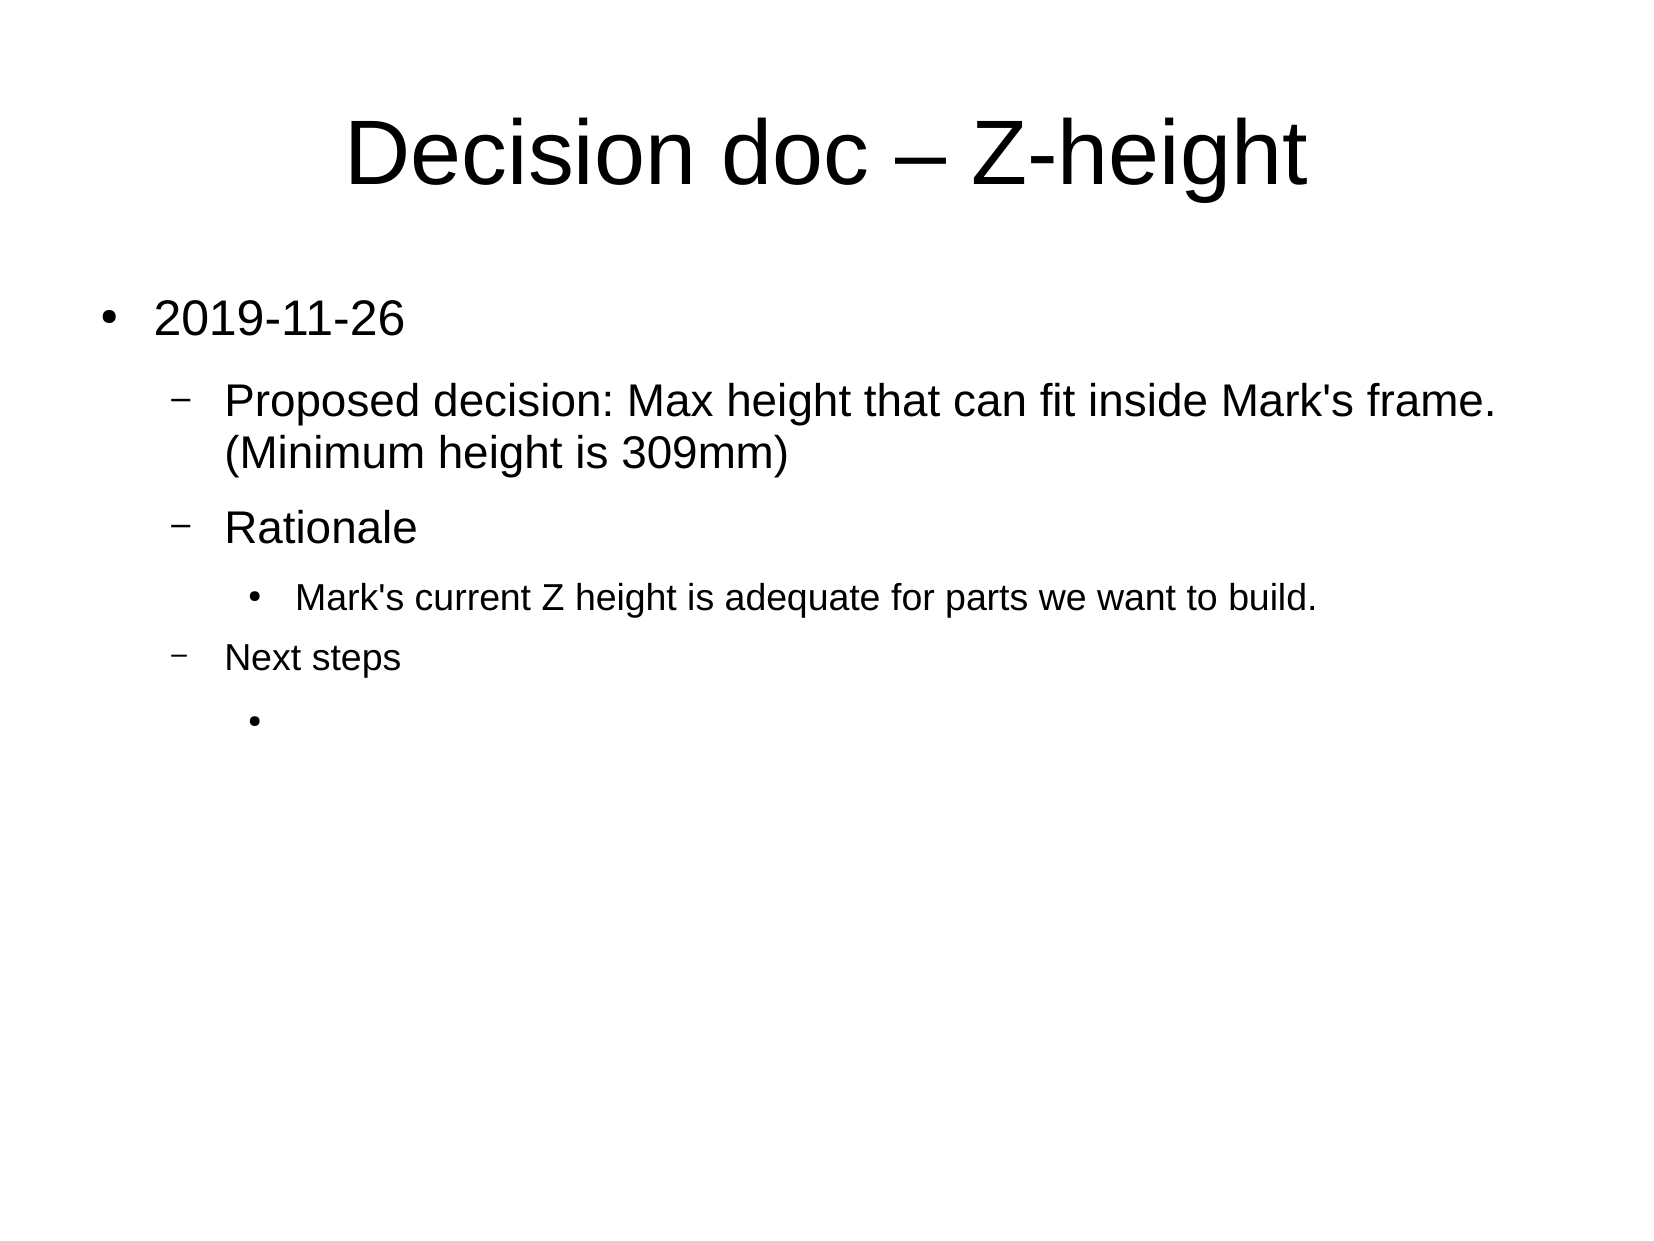

# Decision doc – Z-height
2019-11-26
Proposed decision: Max height that can fit inside Mark's frame. (Minimum height is 309mm)
Rationale
Mark's current Z height is adequate for parts we want to build.
Next steps